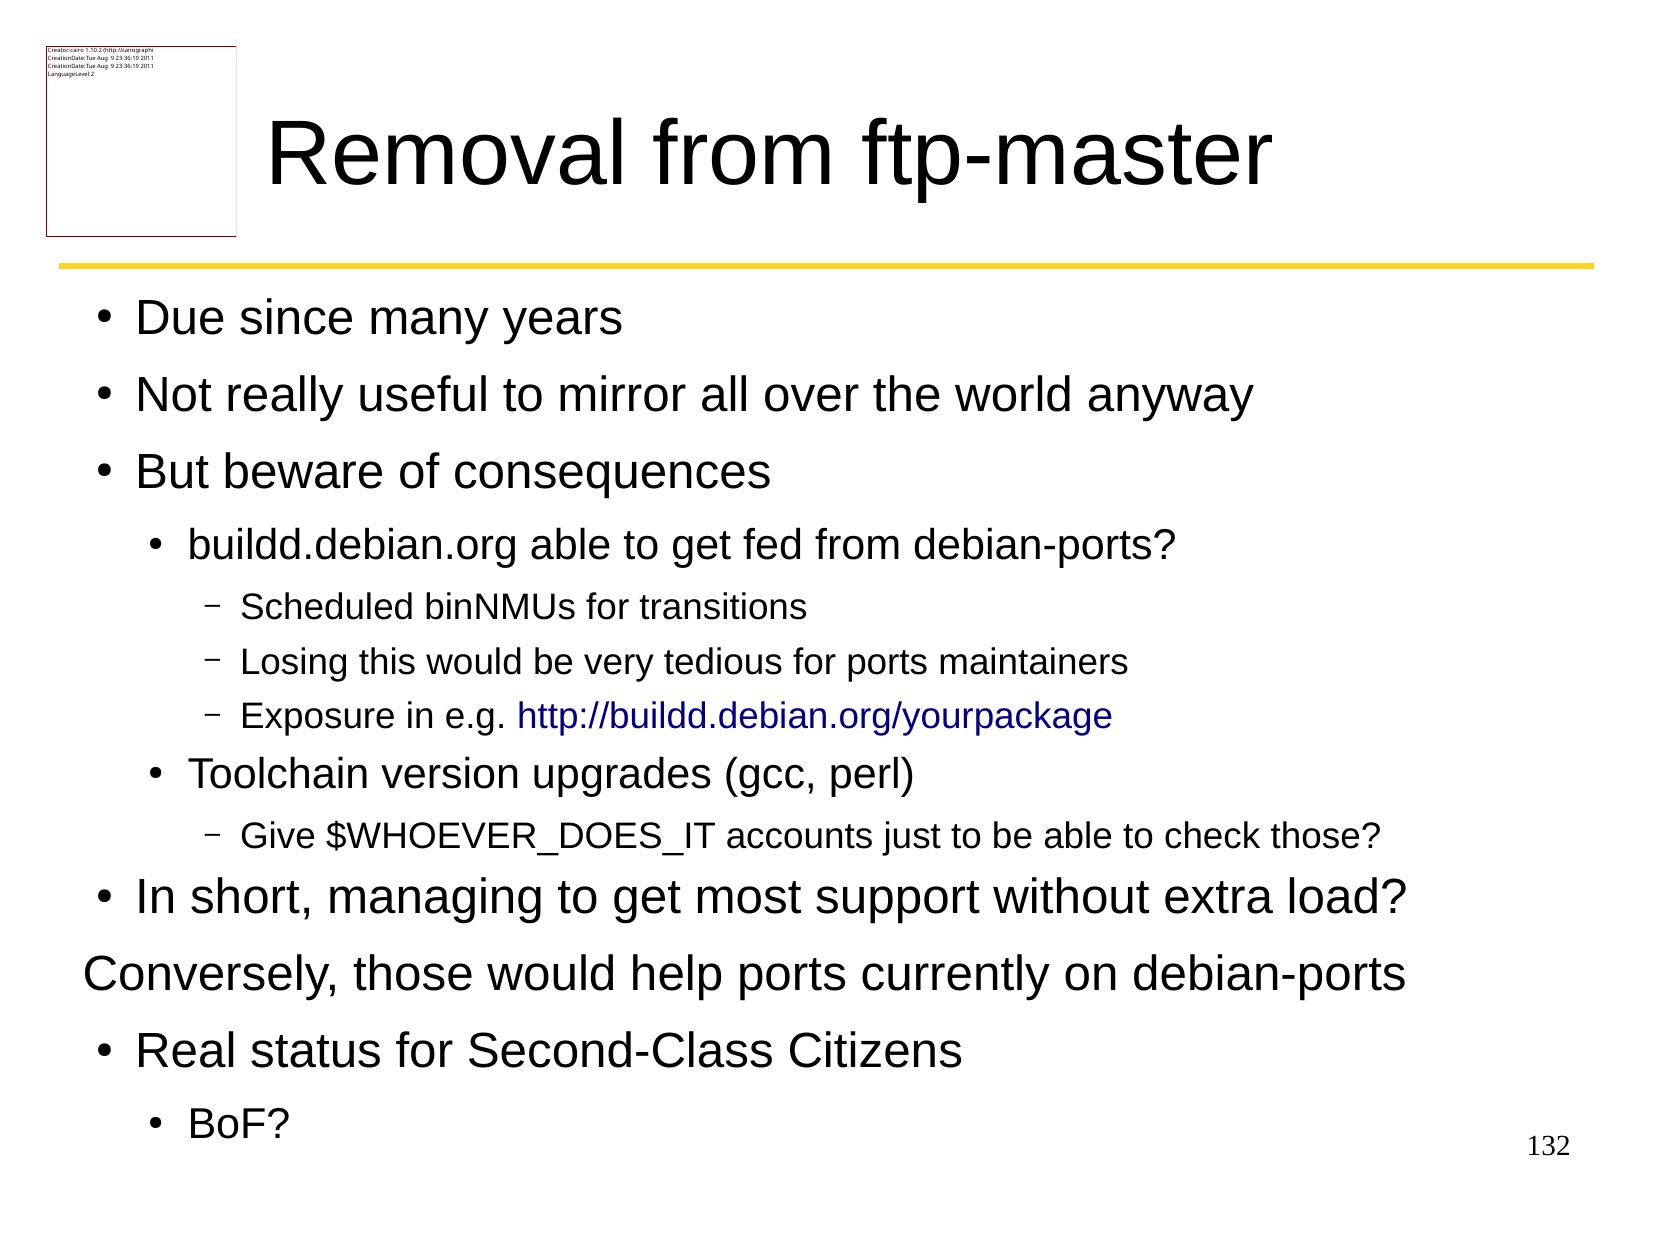

# Removal from ftp-master
Due since many years
Not really useful to mirror all over the world anyway
But beware of consequences
buildd.debian.org able to get fed from debian-ports?
Scheduled binNMUs for transitions
Losing this would be very tedious for ports maintainers
Exposure in e.g. http://buildd.debian.org/yourpackage
Toolchain version upgrades (gcc, perl)
Give $WHOEVER_DOES_IT accounts just to be able to check those?
In short, managing to get most support without extra load?
Conversely, those would help ports currently on debian-ports
Real status for Second-Class Citizens
BoF?
132